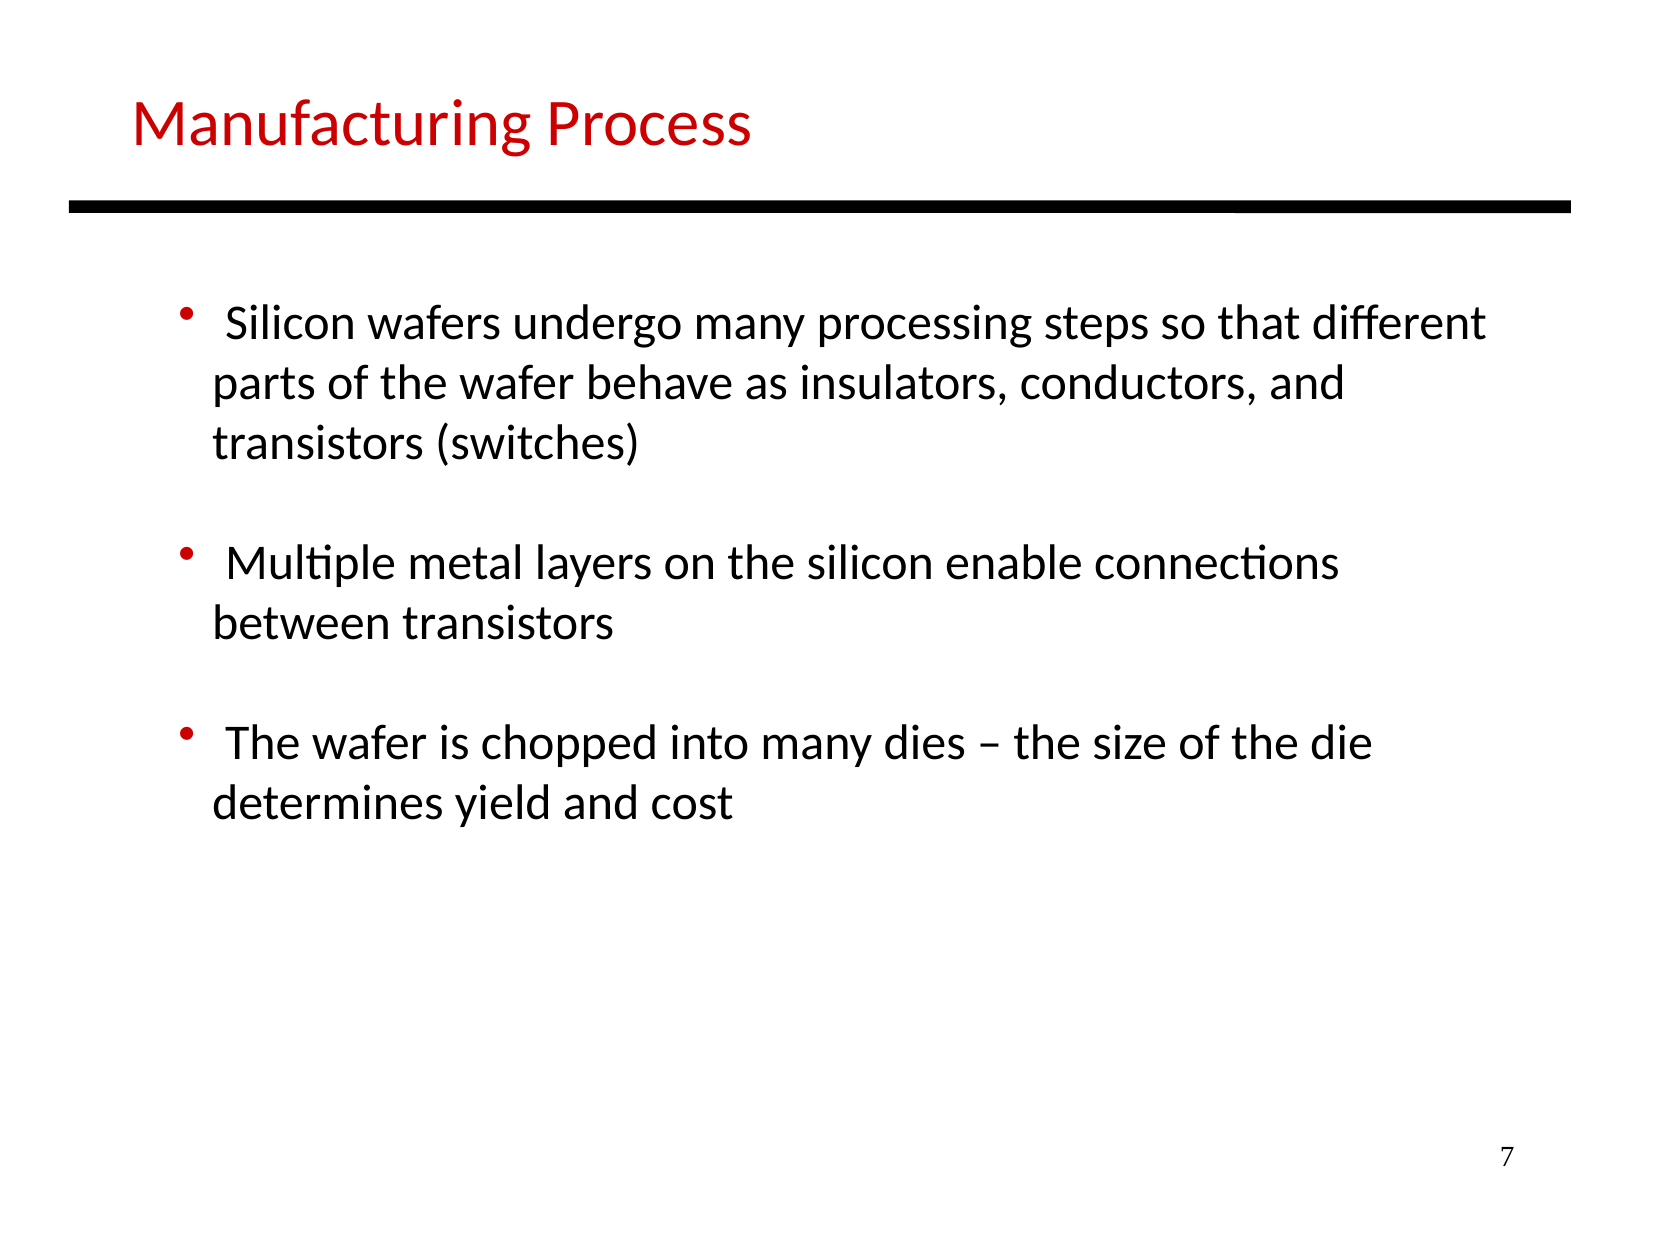

Manufacturing Process
 Silicon wafers undergo many processing steps so that different
 parts of the wafer behave as insulators, conductors, and
 transistors (switches)
 Multiple metal layers on the silicon enable connections
 between transistors
 The wafer is chopped into many dies – the size of the die
 determines yield and cost